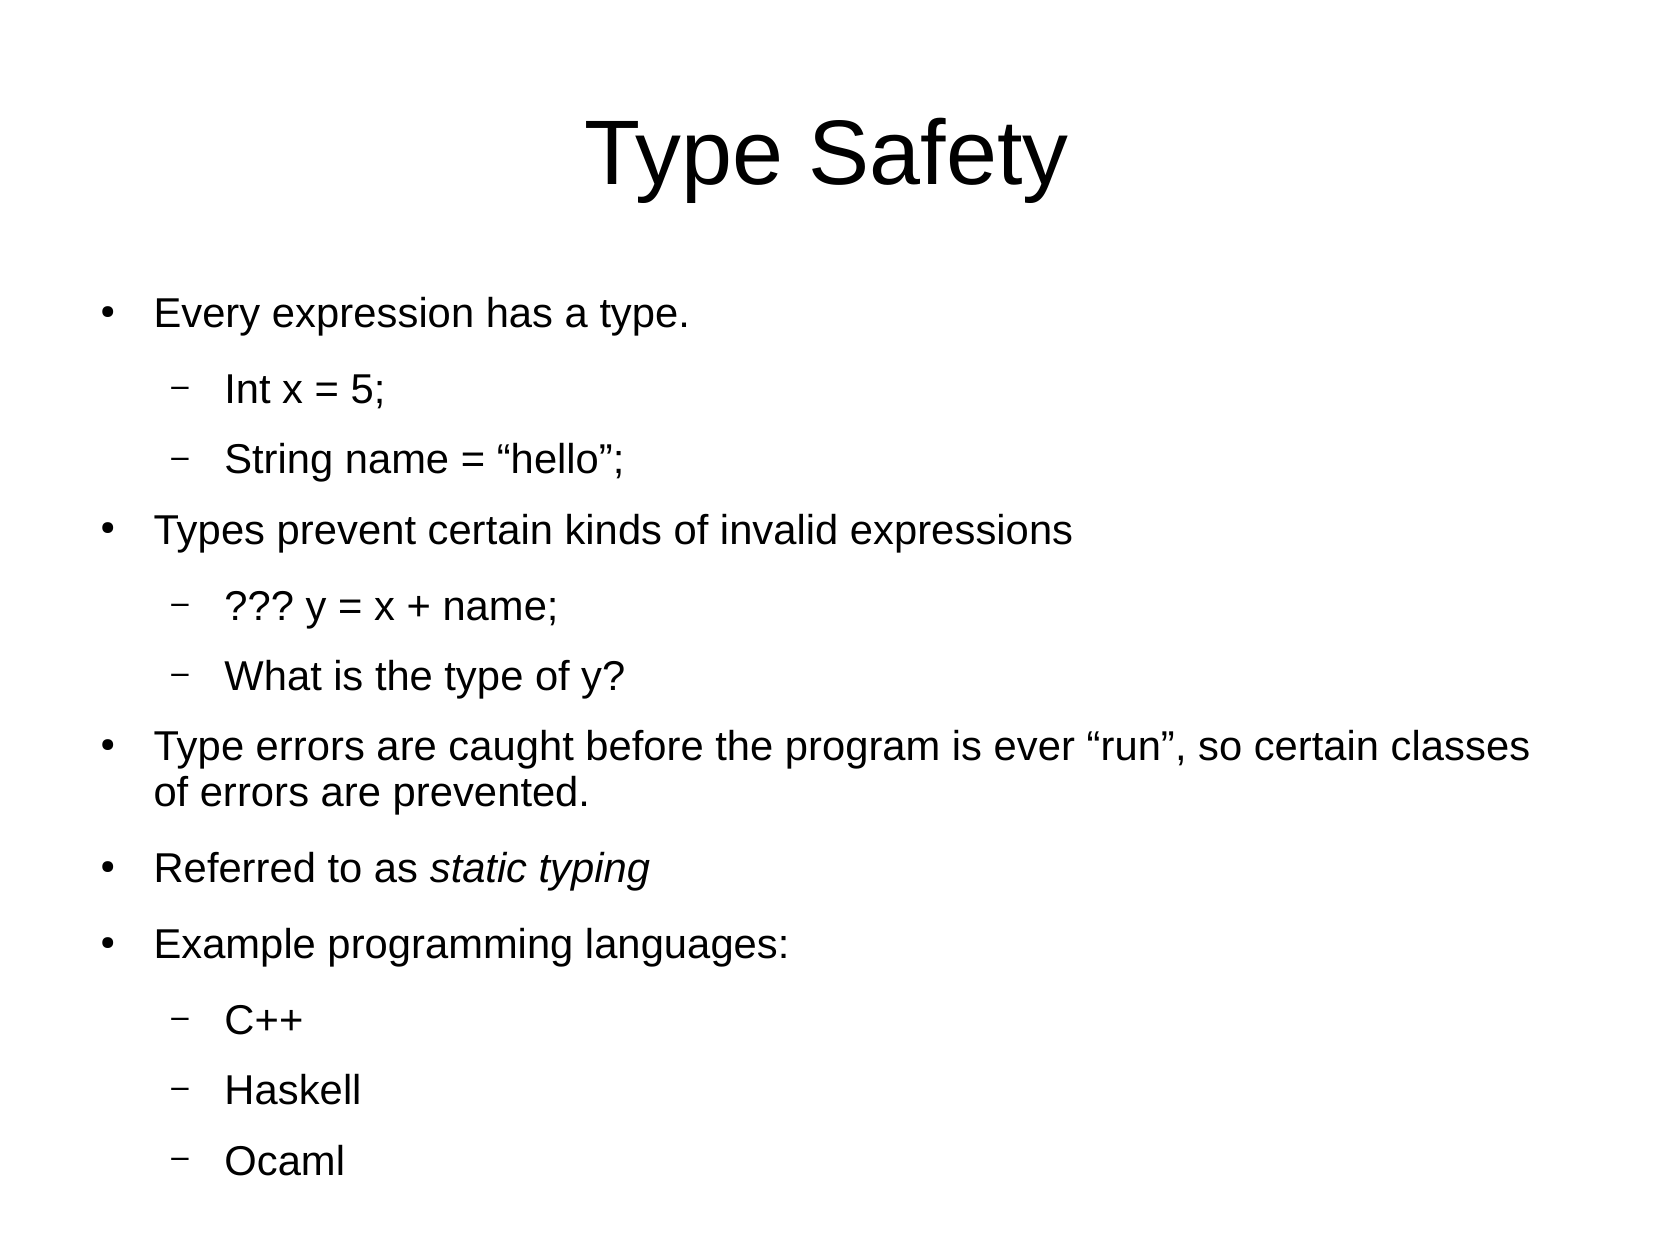

# Type Safety
Every expression has a type.
Int x = 5;
String name = “hello”;
Types prevent certain kinds of invalid expressions
??? y = x + name;
What is the type of y?
Type errors are caught before the program is ever “run”, so certain classes of errors are prevented.
Referred to as static typing
Example programming languages:
C++
Haskell
Ocaml